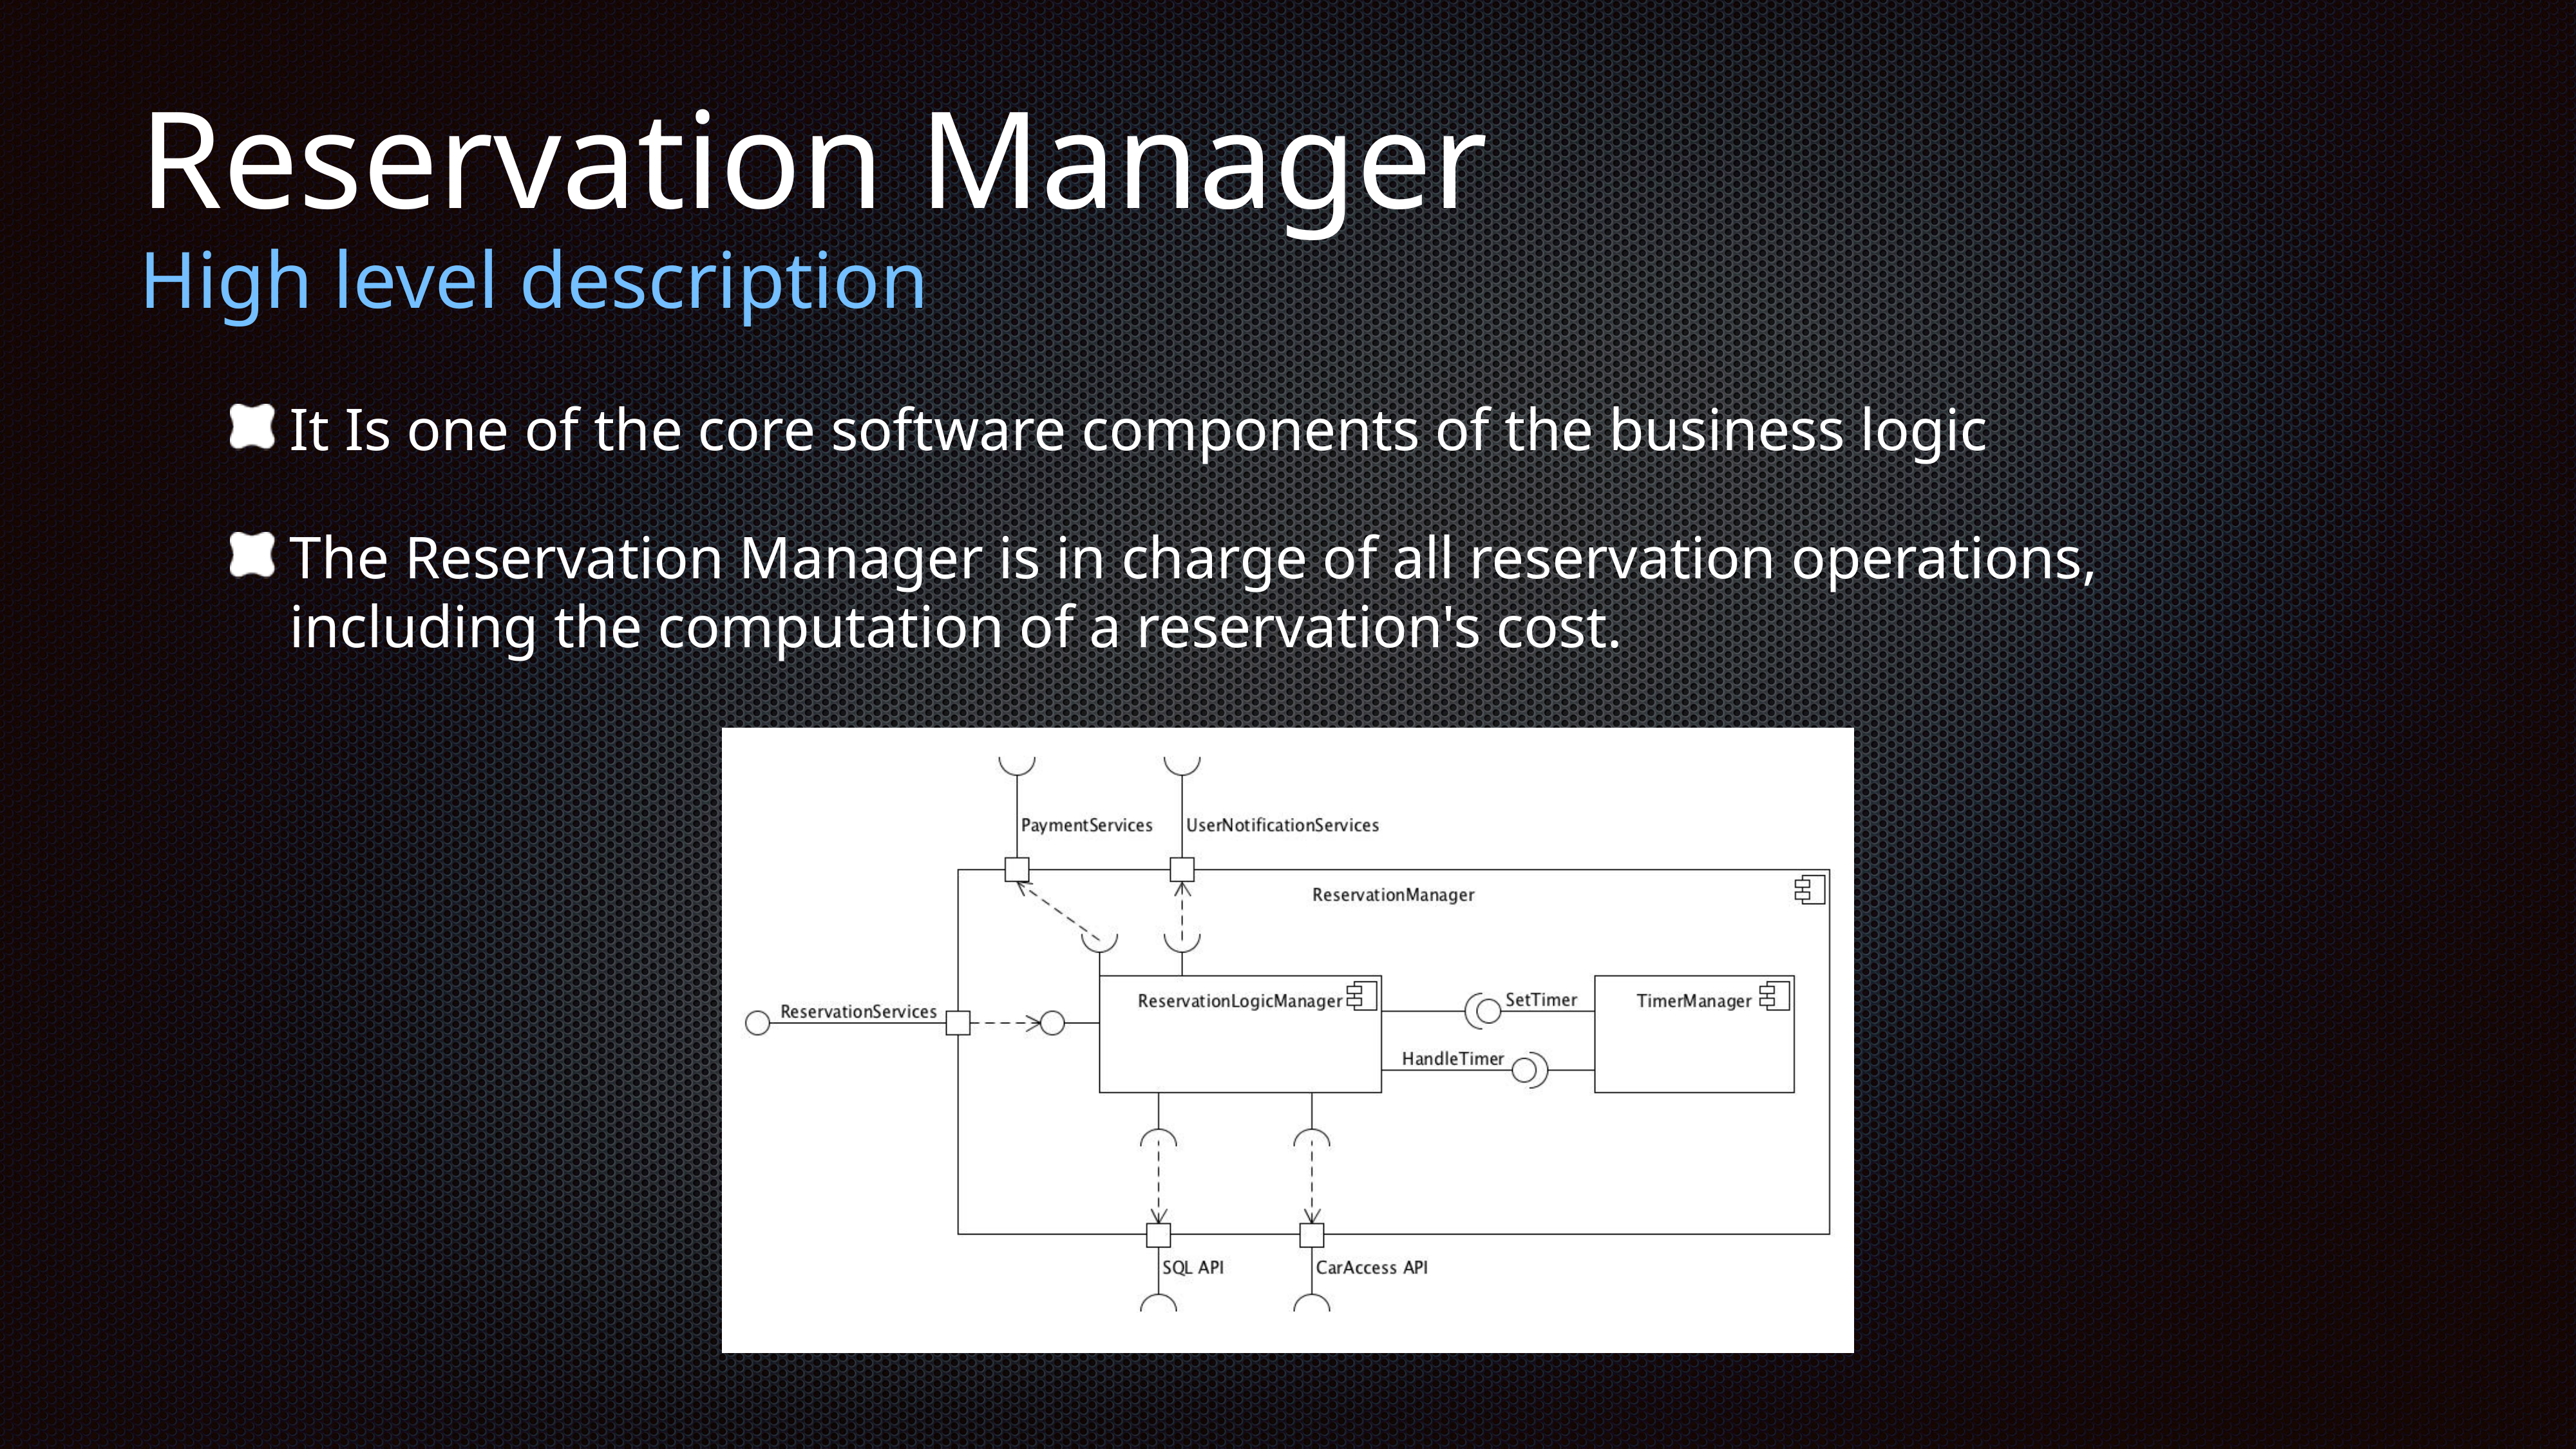

# Reservation Manager
High level description
It Is one of the core software components of the business logic
The Reservation Manager is in charge of all reservation operations, including the computation of a reservation's cost.